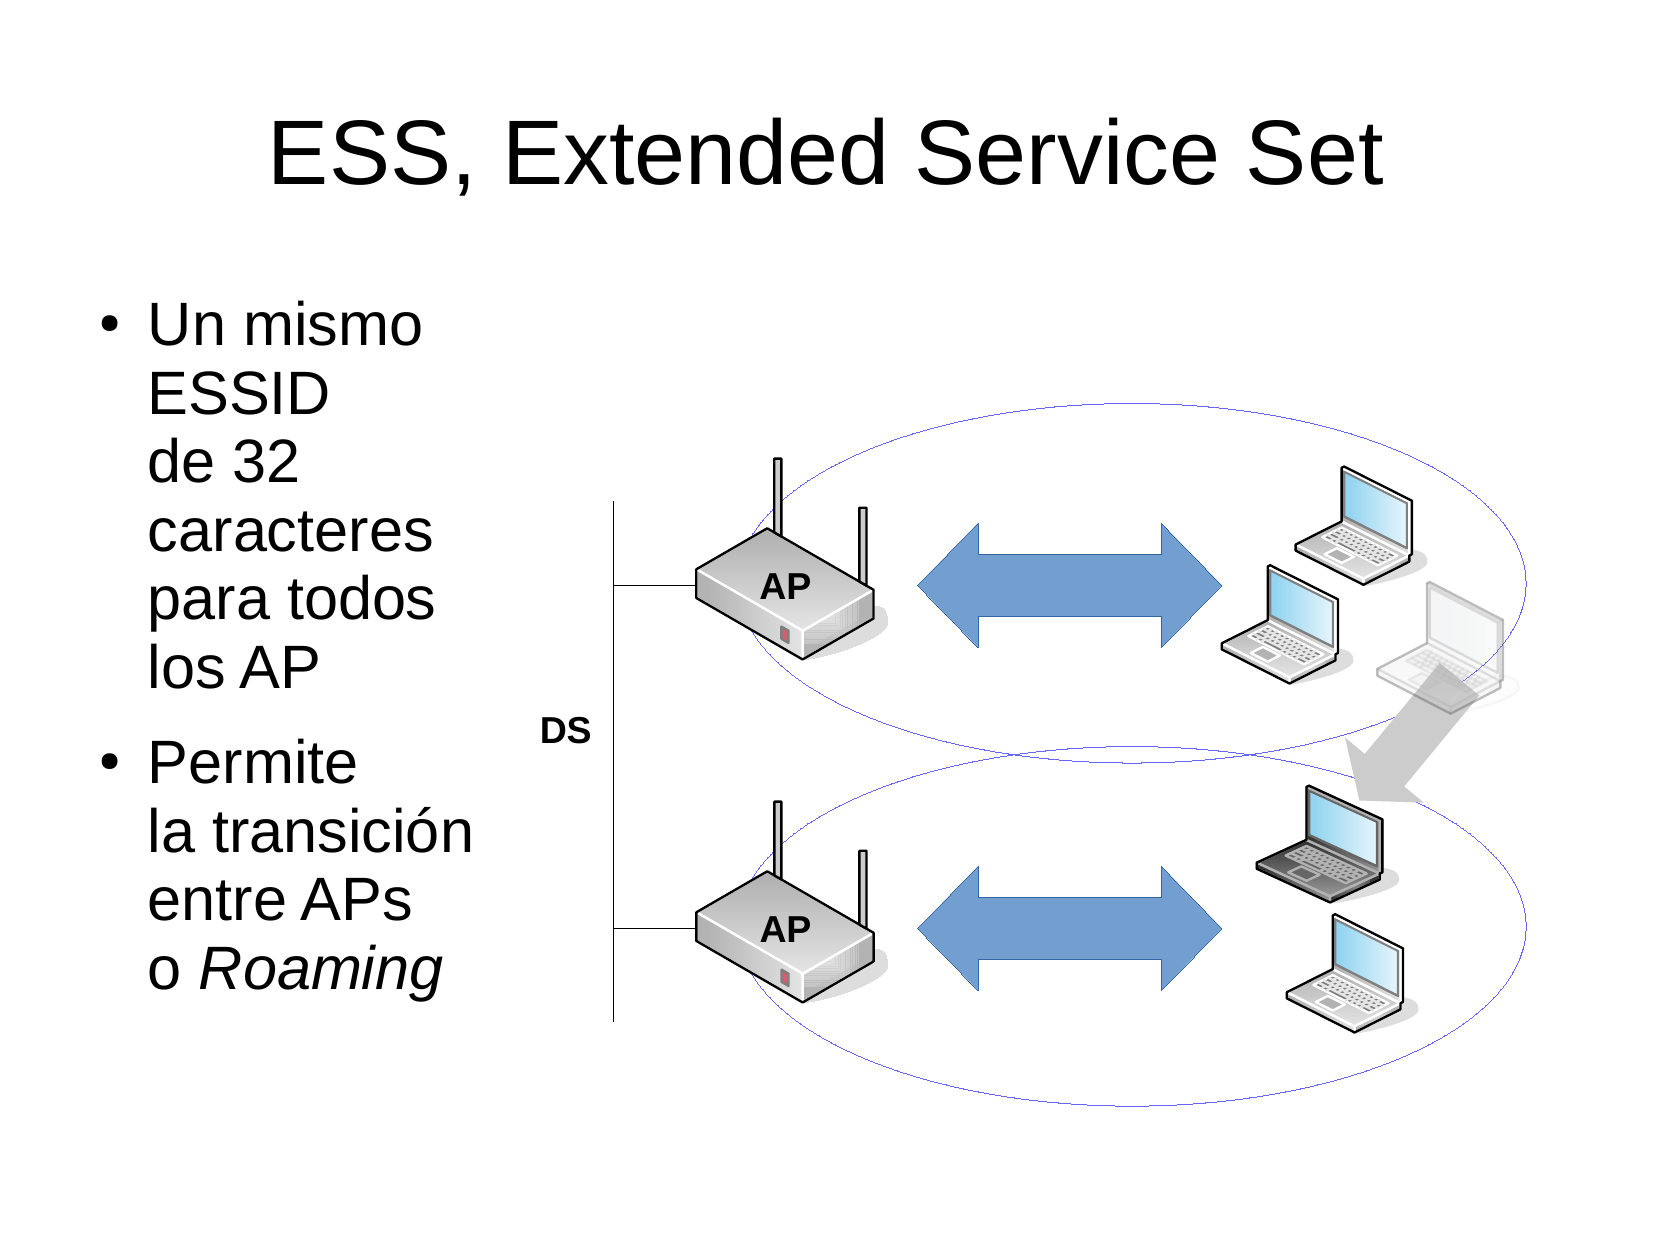

# ESS, Extended Service Set
Un mismo
ESSID
de 32
caracteres
para todos
los AP
Permite
la transición
entre APs
o Roaming
AP
DS
AP